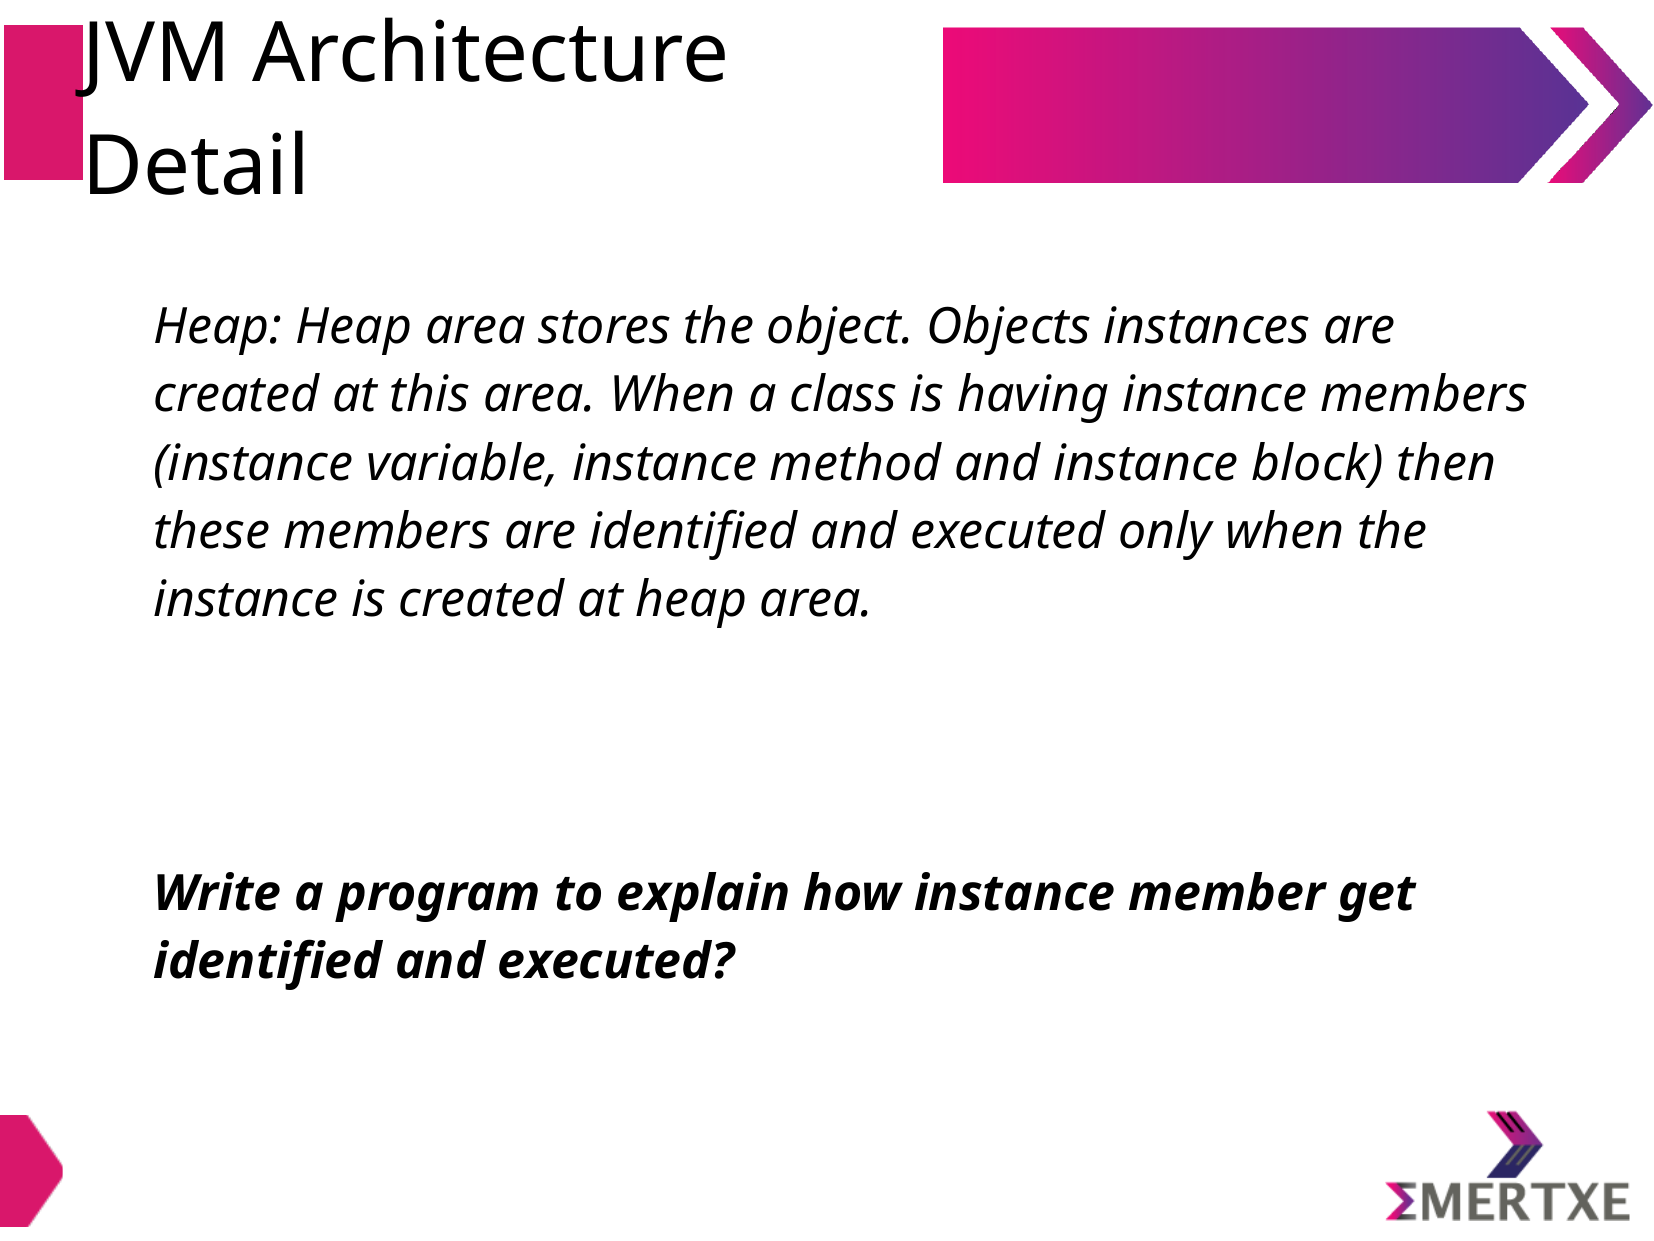

# JVM Architecture Detail
Heap: Heap area stores the object. Objects instances are created at this area. When a class is having instance members (instance variable, instance method and instance block) then these members are identified and executed only when the instance is created at heap area.
Write a program to explain how instance member get identified and executed?